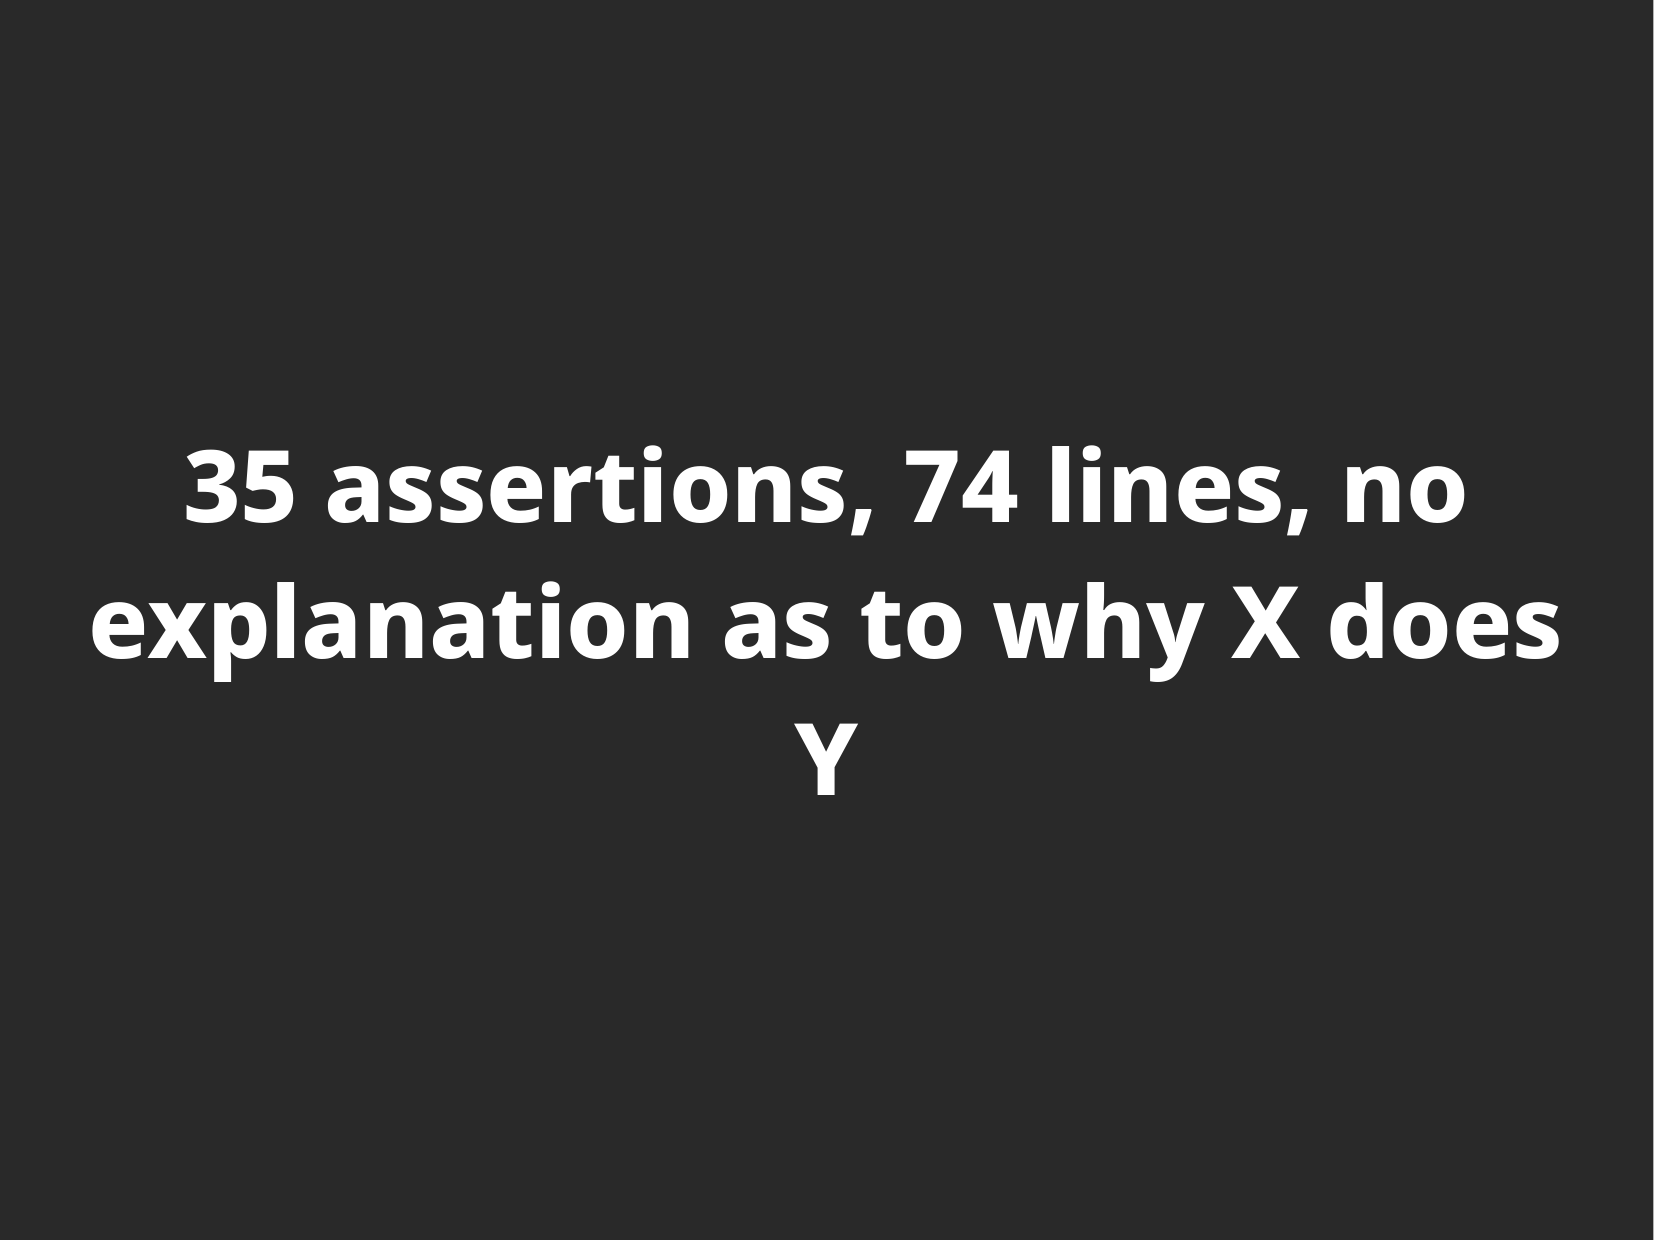

# 35 assertions, 74 lines, no explanation as to why X does Y